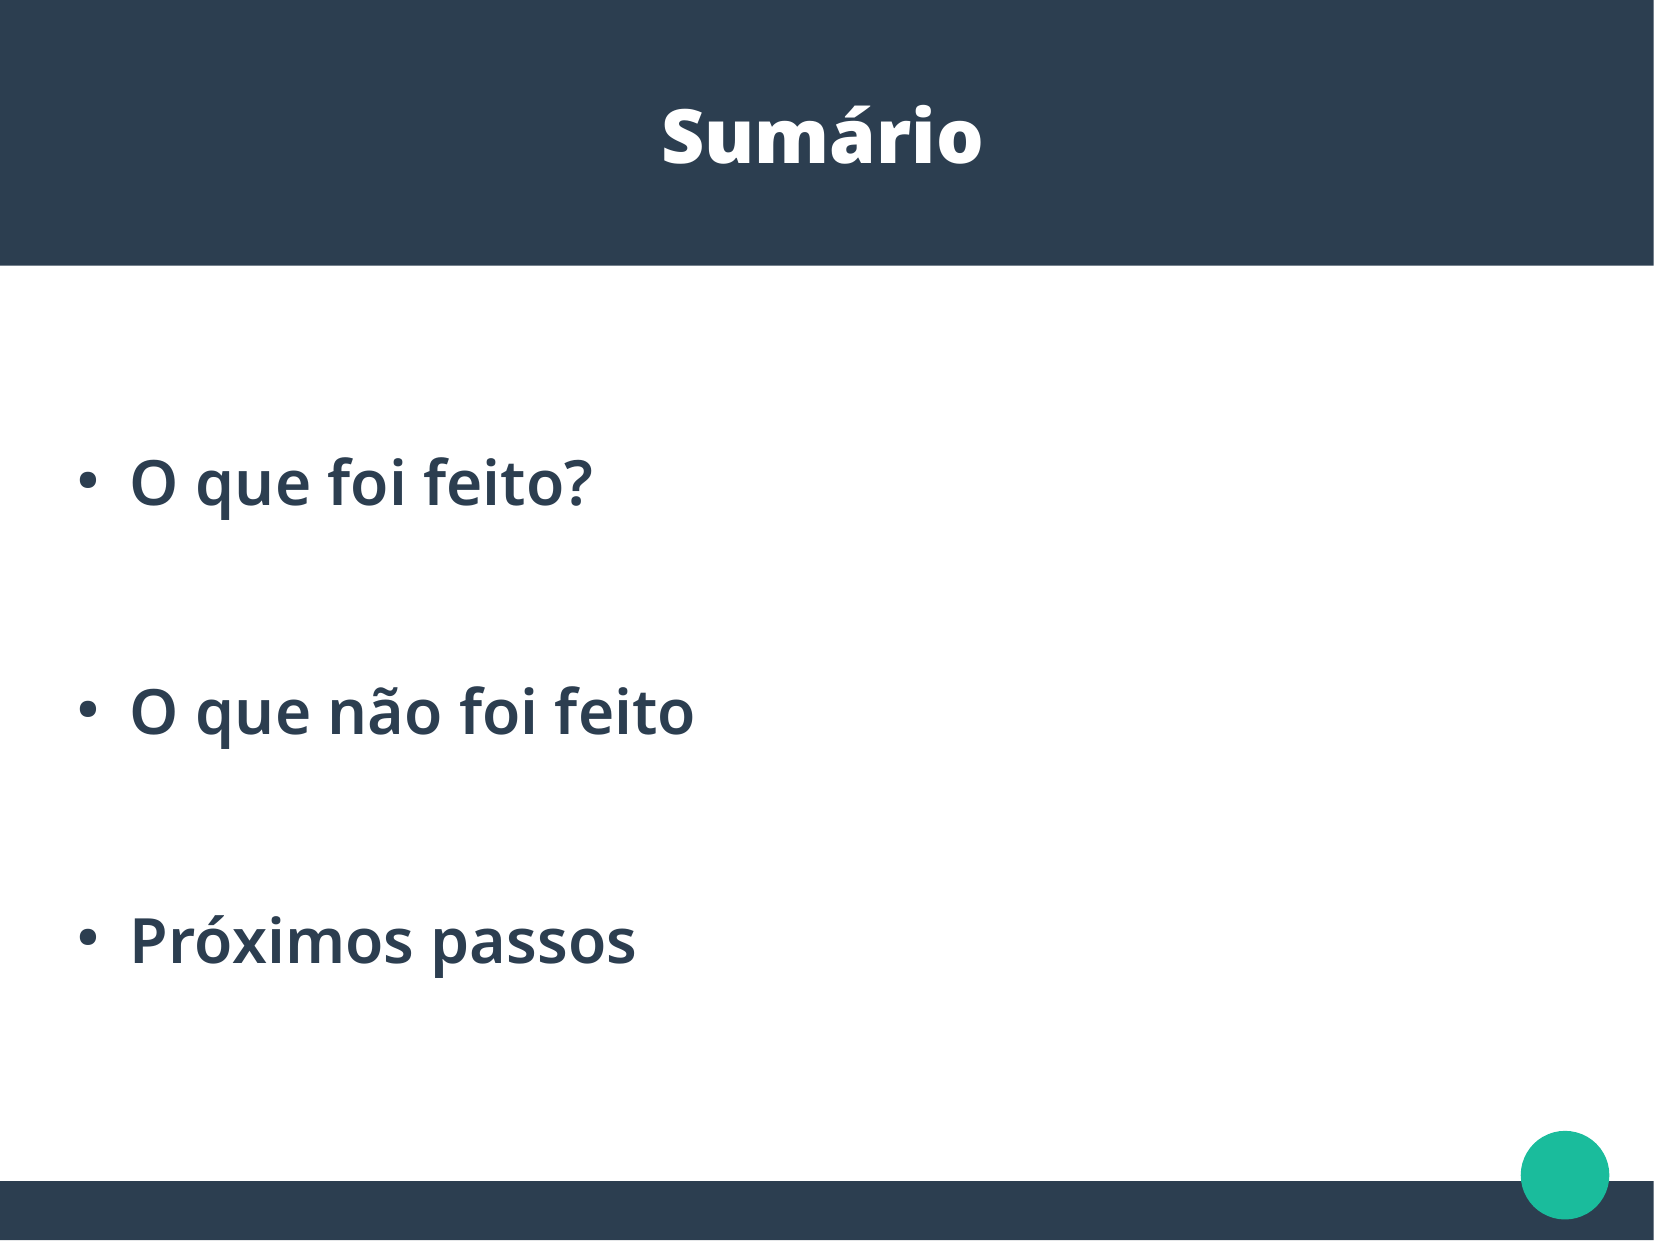

# Sumário
O que foi feito?
O que não foi feito
Próximos passos